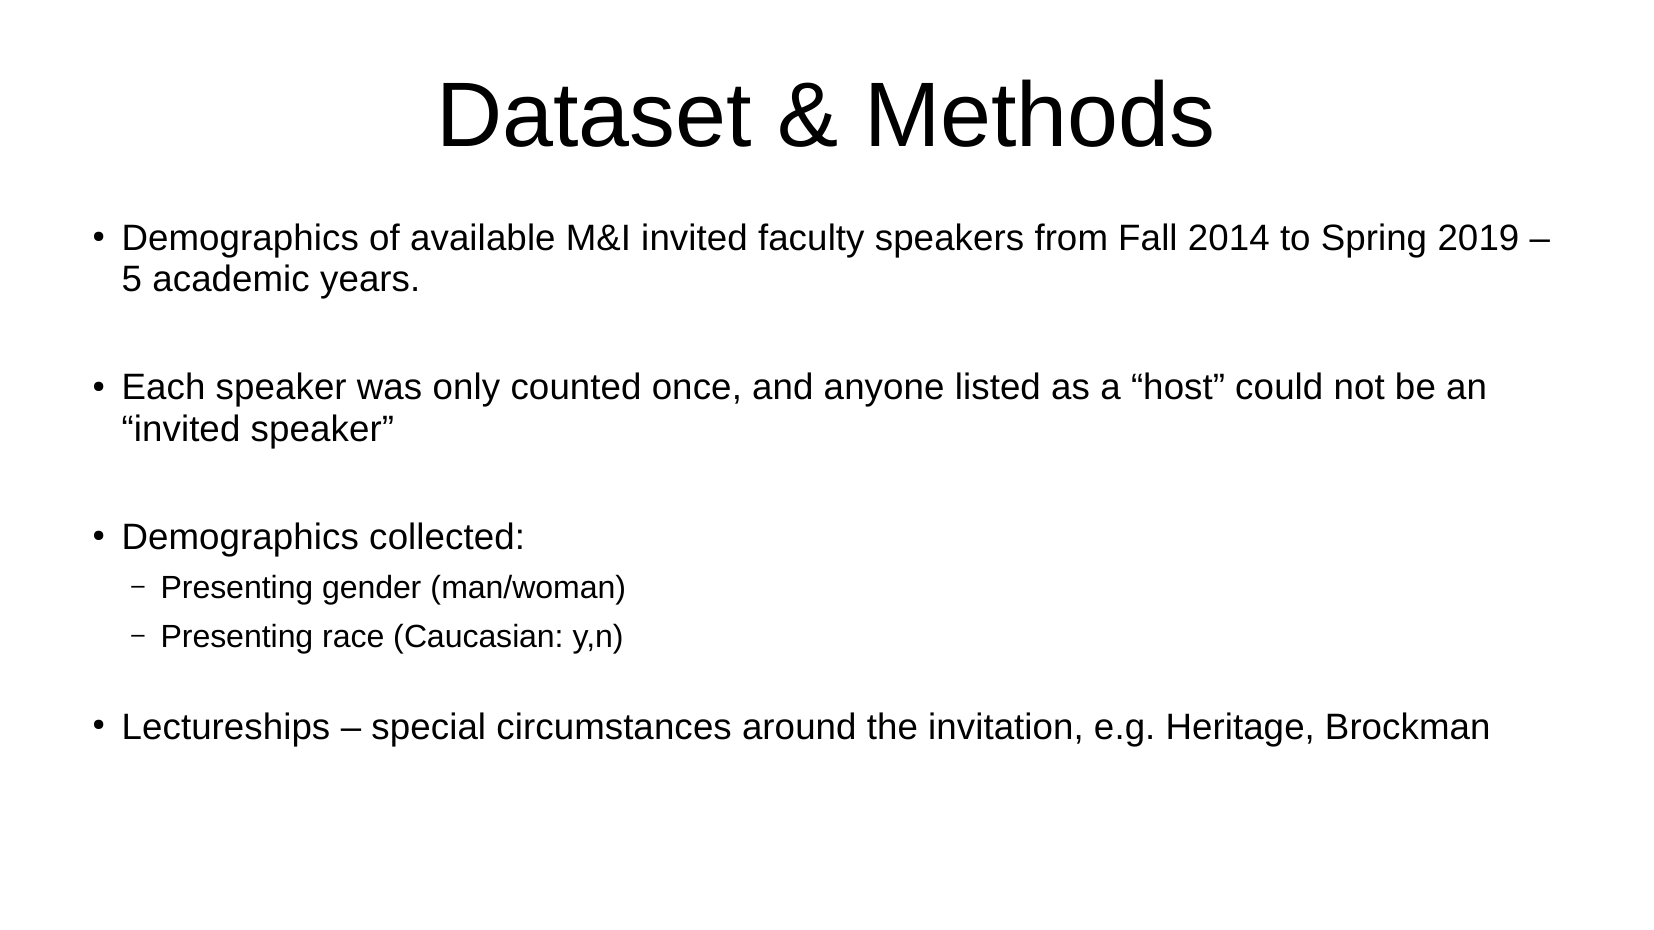

# Dataset & Methods
Demographics of available M&I invited faculty speakers from Fall 2014 to Spring 2019 – 5 academic years.
Each speaker was only counted once, and anyone listed as a “host” could not be an “invited speaker”
Demographics collected:
Presenting gender (man/woman)
Presenting race (Caucasian: y,n)
Lectureships – special circumstances around the invitation, e.g. Heritage, Brockman